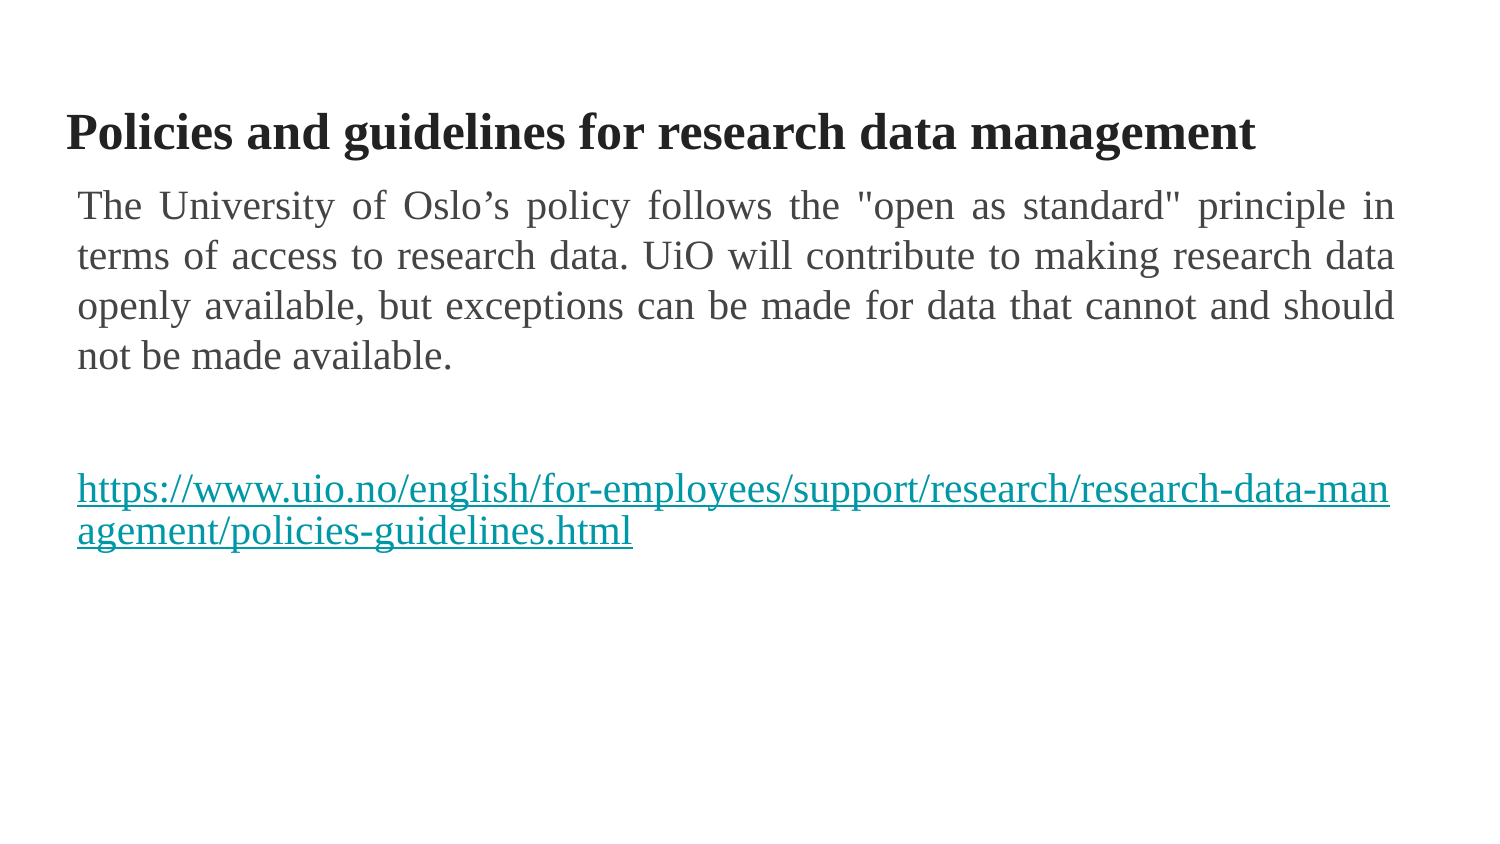

# Policies and guidelines for research data management
The University of Oslo’s policy follows the "open as standard" principle in terms of access to research data. UiO will contribute to making research data openly available, but exceptions can be made for data that cannot and should not be made available.
https://www.uio.no/english/for-employees/support/research/research-data-management/policies-guidelines.html